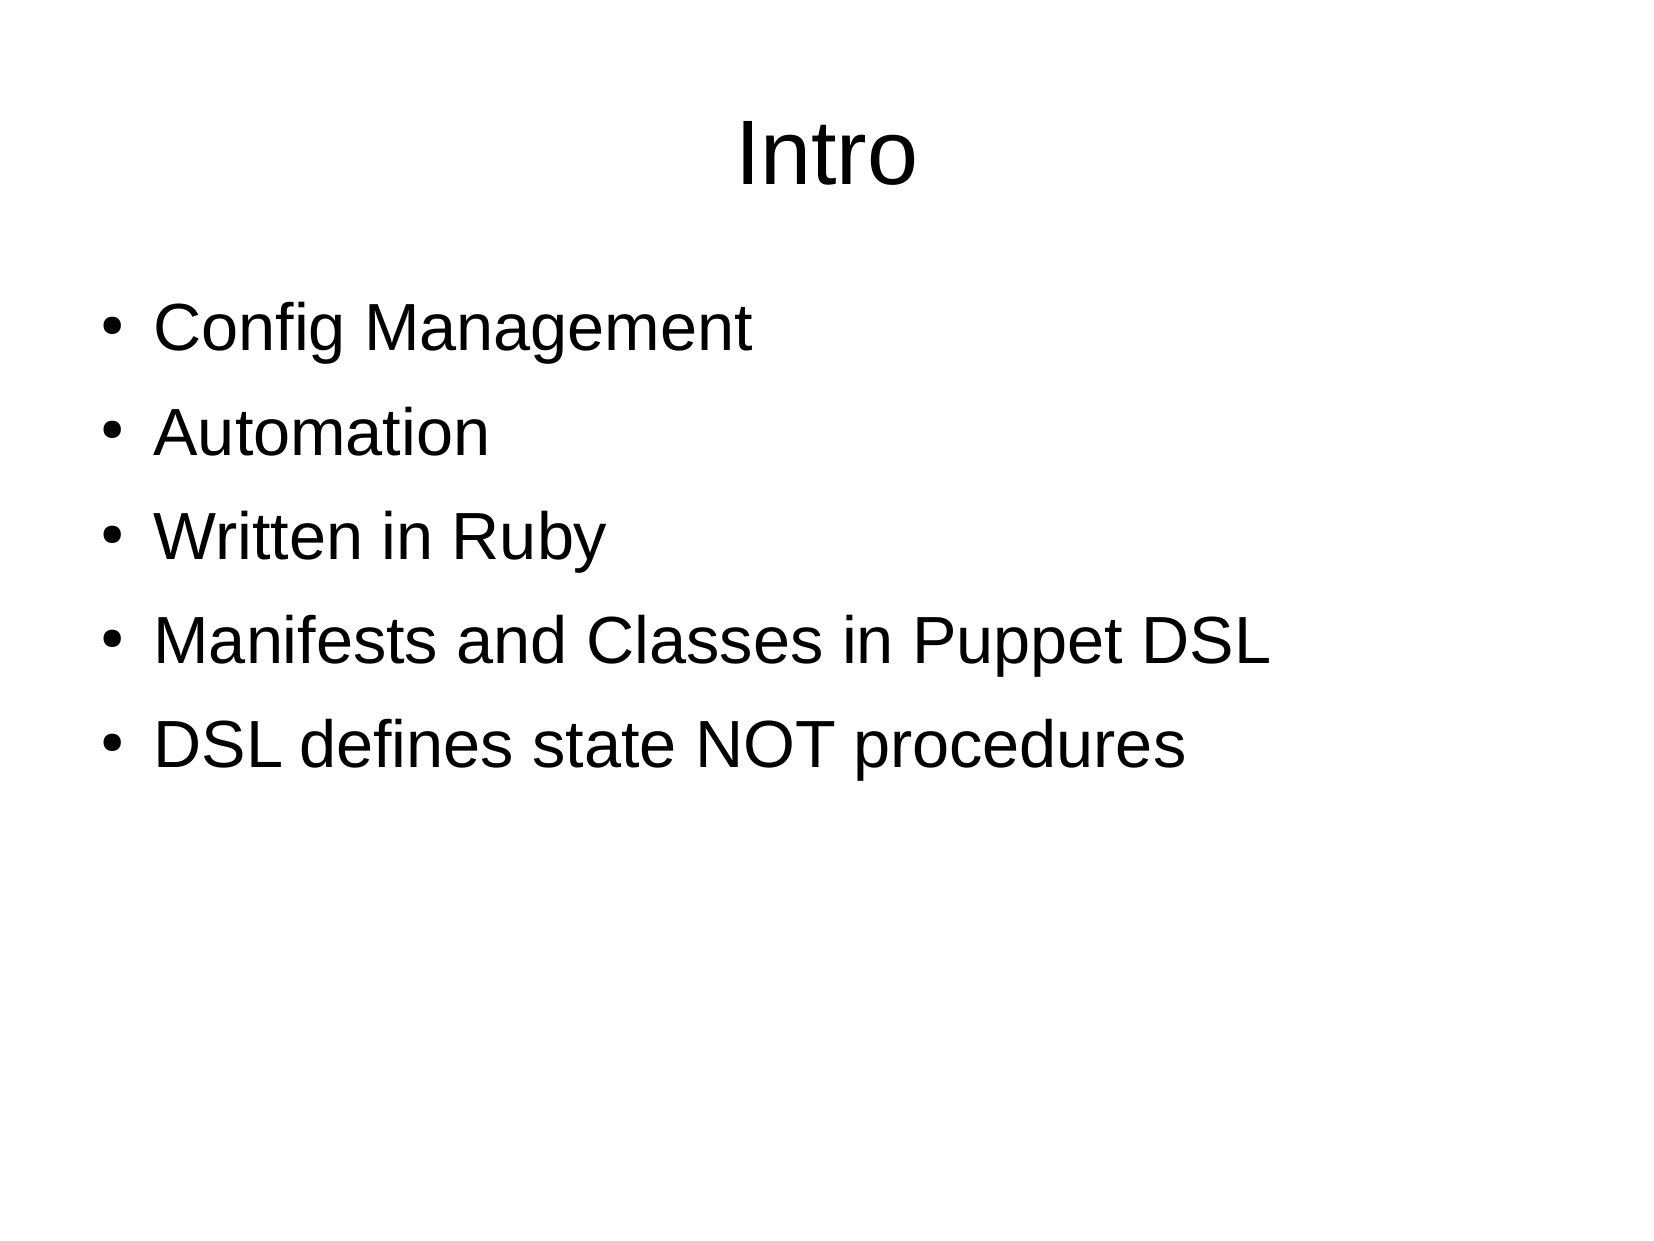

# Intro
Config Management
Automation
Written in Ruby
Manifests and Classes in Puppet DSL
DSL defines state NOT procedures